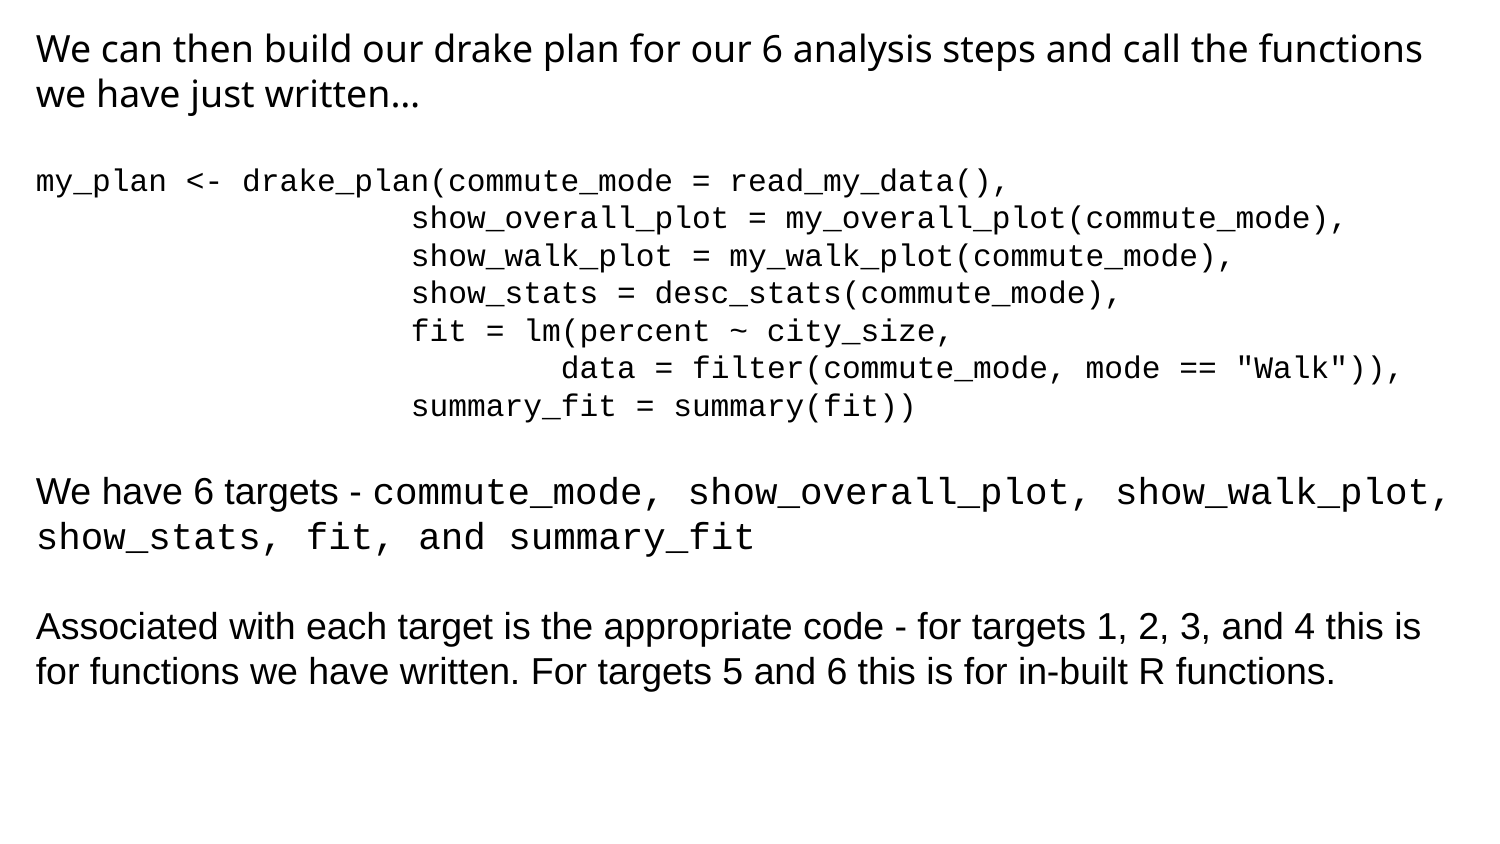

We can then build our drake plan for our 6 analysis steps and call the functions we have just written…
my_plan <- drake_plan(commute_mode = read_my_data(),
 	show_overall_plot = my_overall_plot(commute_mode),
 	show_walk_plot = my_walk_plot(commute_mode),
 	show_stats = desc_stats(commute_mode),
 	fit = lm(percent ~ city_size,
 	data = filter(commute_mode, mode == "Walk")),
 	summary_fit = summary(fit))
We have 6 targets - commute_mode, show_overall_plot, show_walk_plot, show_stats, fit, and summary_fit
Associated with each target is the appropriate code - for targets 1, 2, 3, and 4 this is for functions we have written. For targets 5 and 6 this is for in-built R functions.